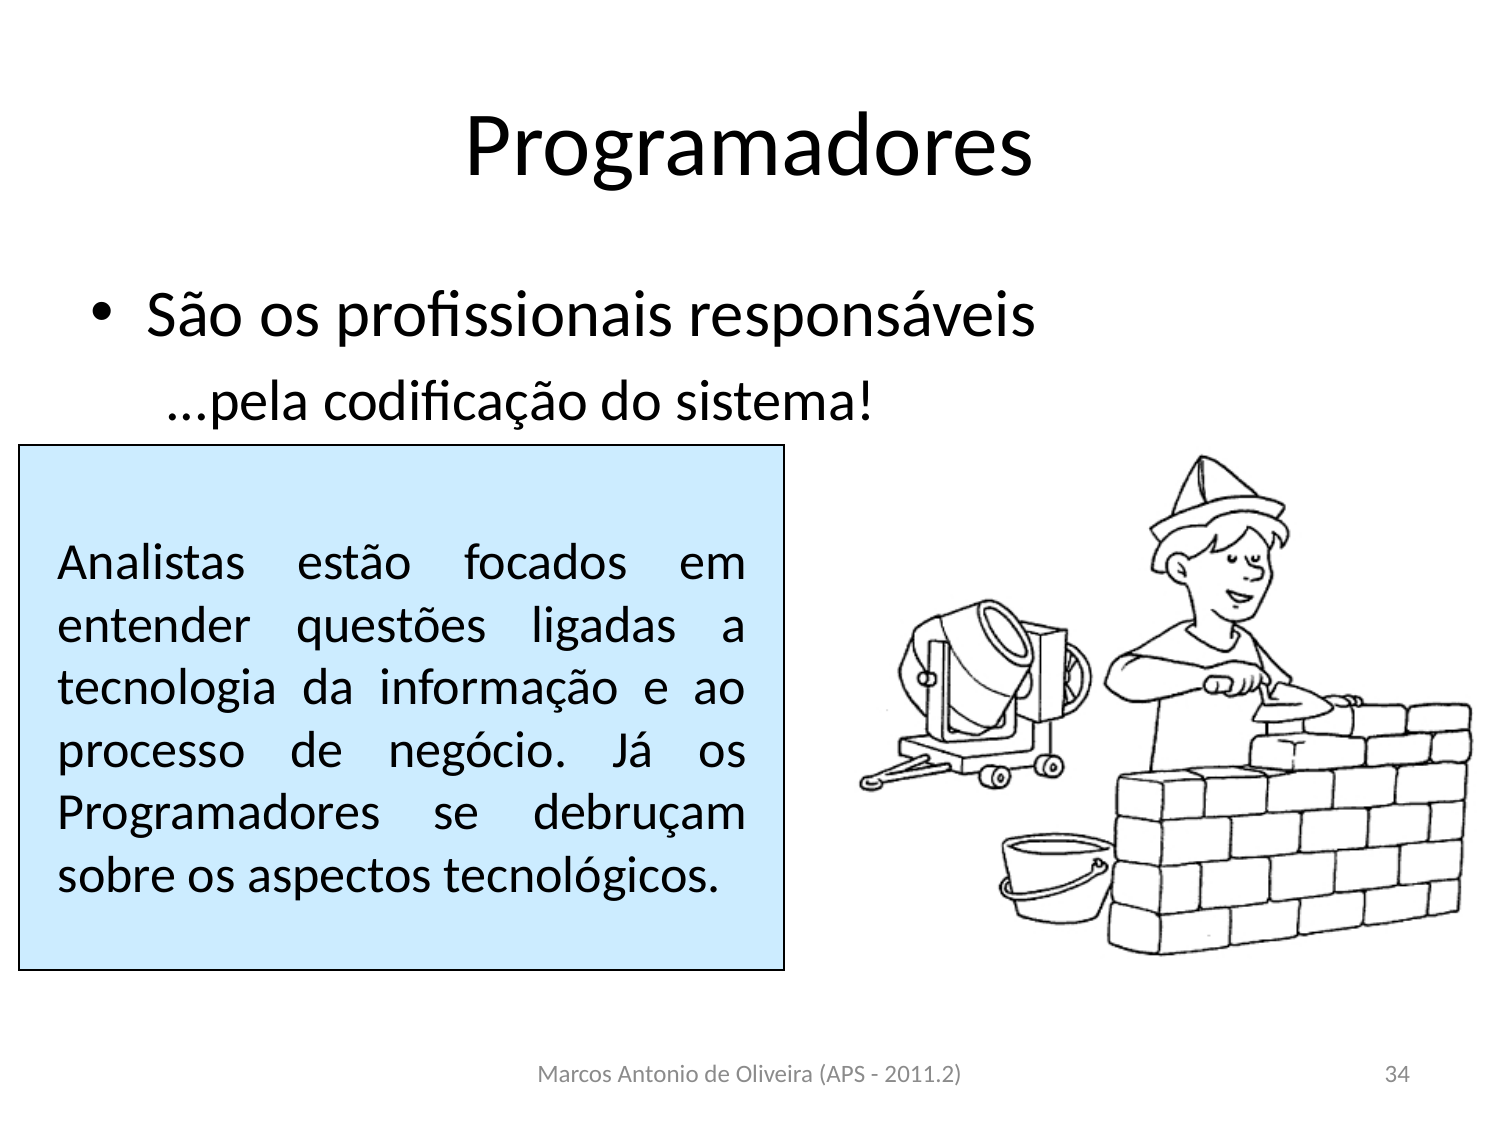

# Programadores
São os profissionais responsáveis
...pela codificação do sistema!
Analistas estão focados em entender questões ligadas a tecnologia da informação e ao processo de negócio. Já os Programadores se debruçam sobre os aspectos tecnológicos.
Marcos Antonio de Oliveira (APS - 2011.2)